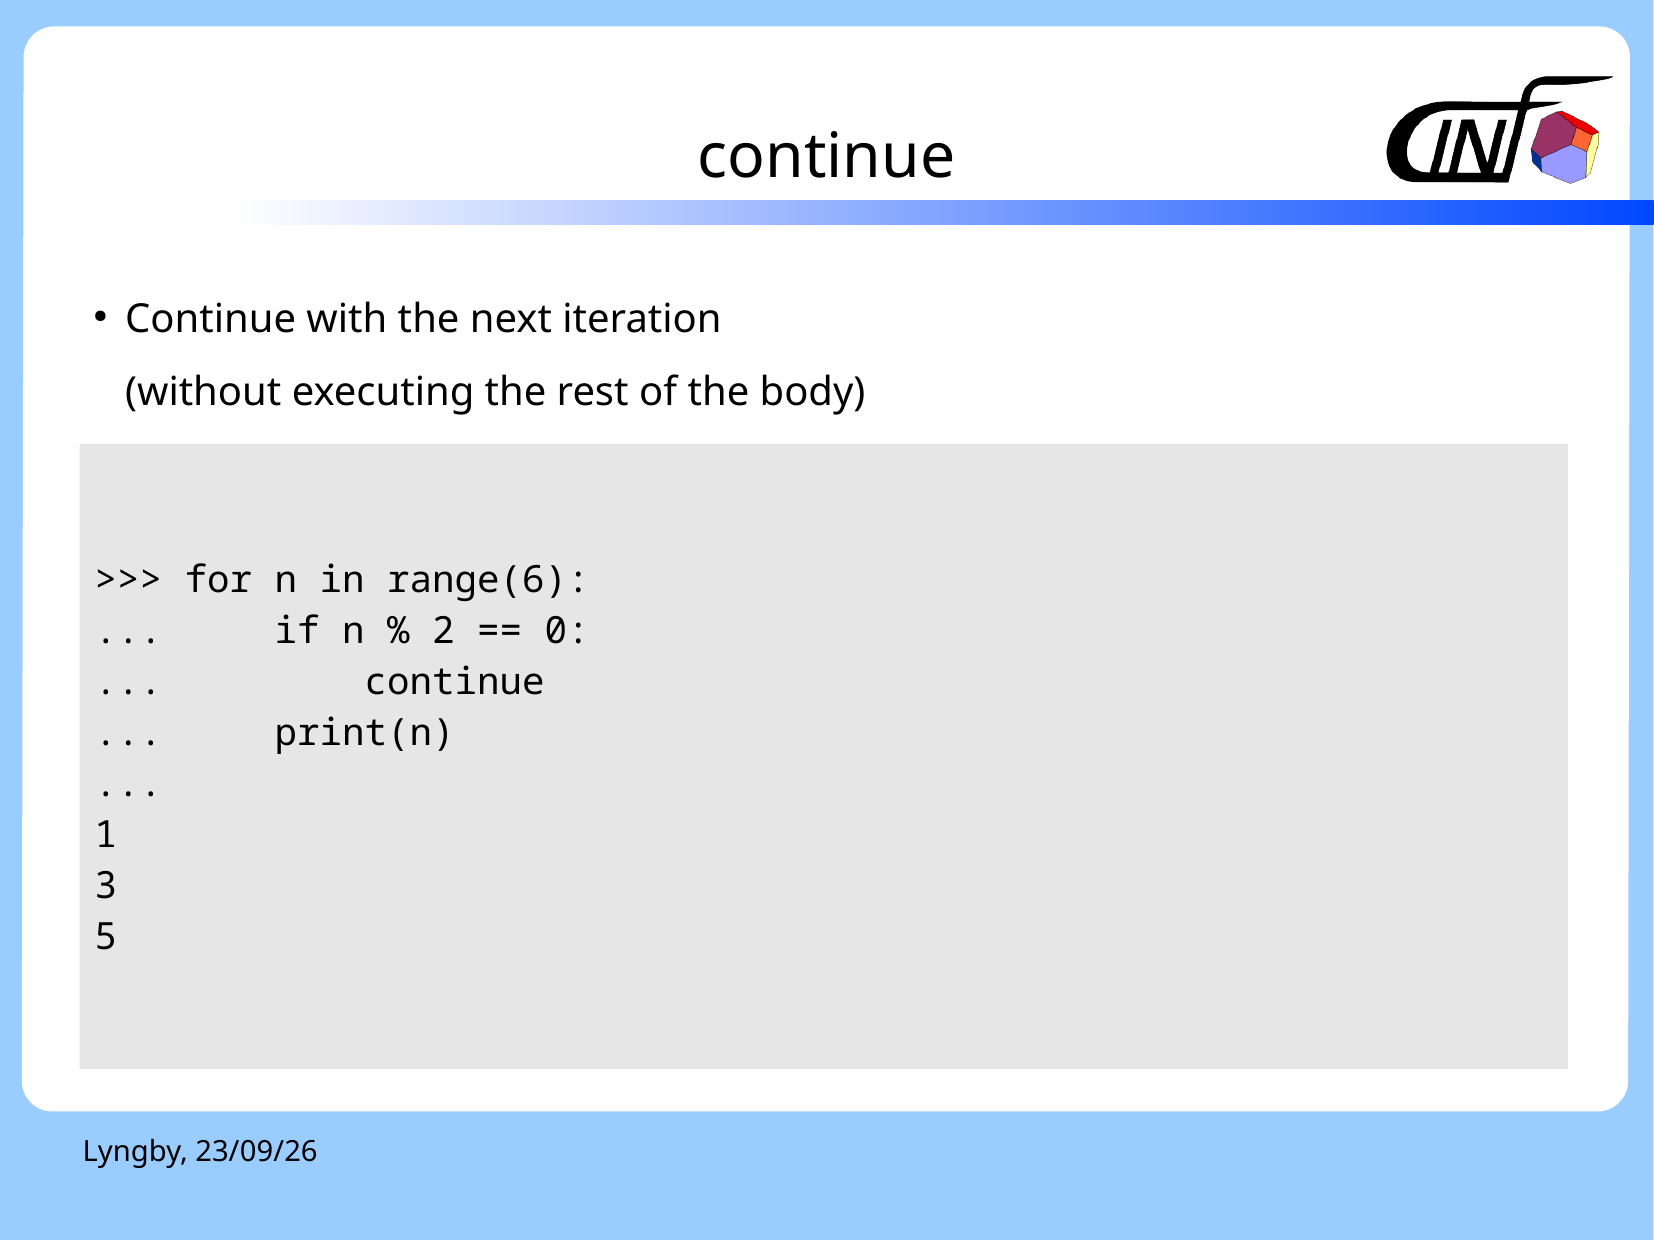

# continue
Continue with the next iteration
(without executing the rest of the body)
>>> for n in range(6):
... if n % 2 == 0:
... continue
... print(n)
...
1
3
5